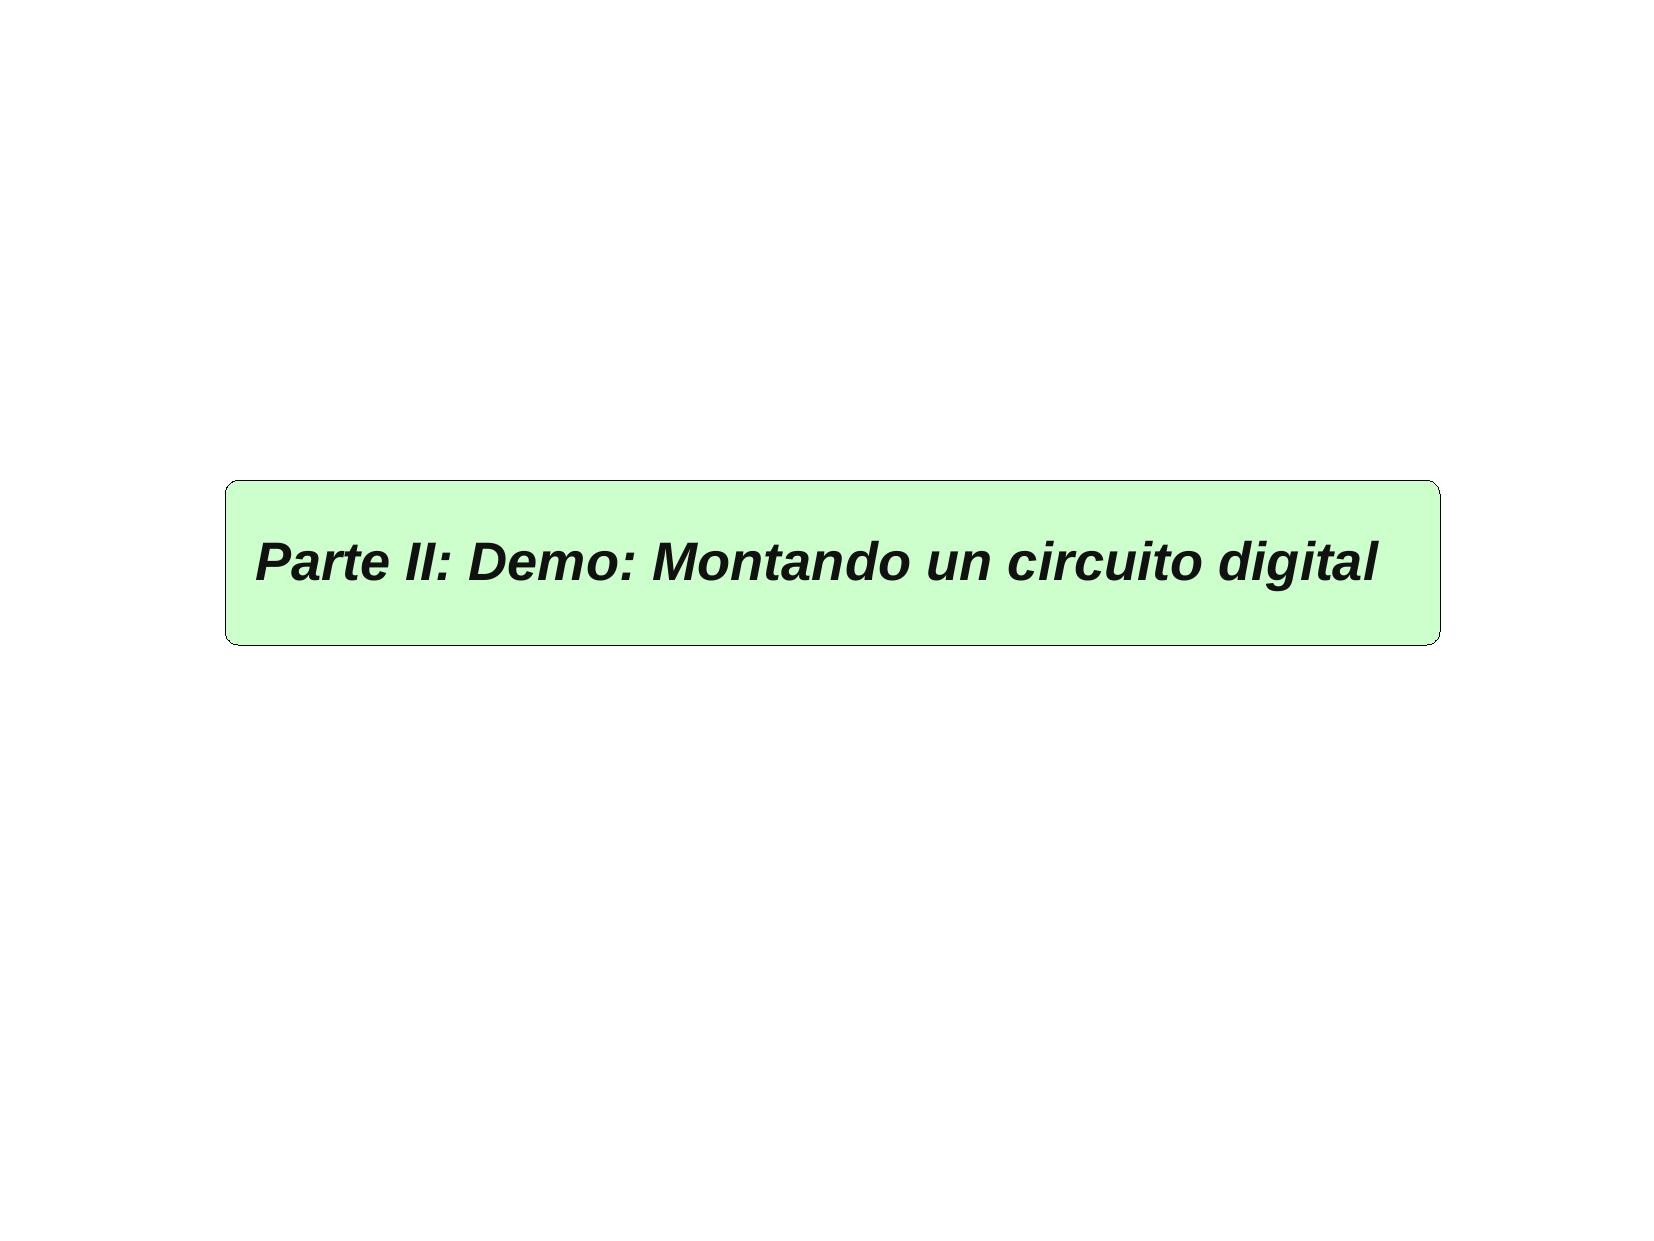

Parte II: Demo: Montando un circuito digital